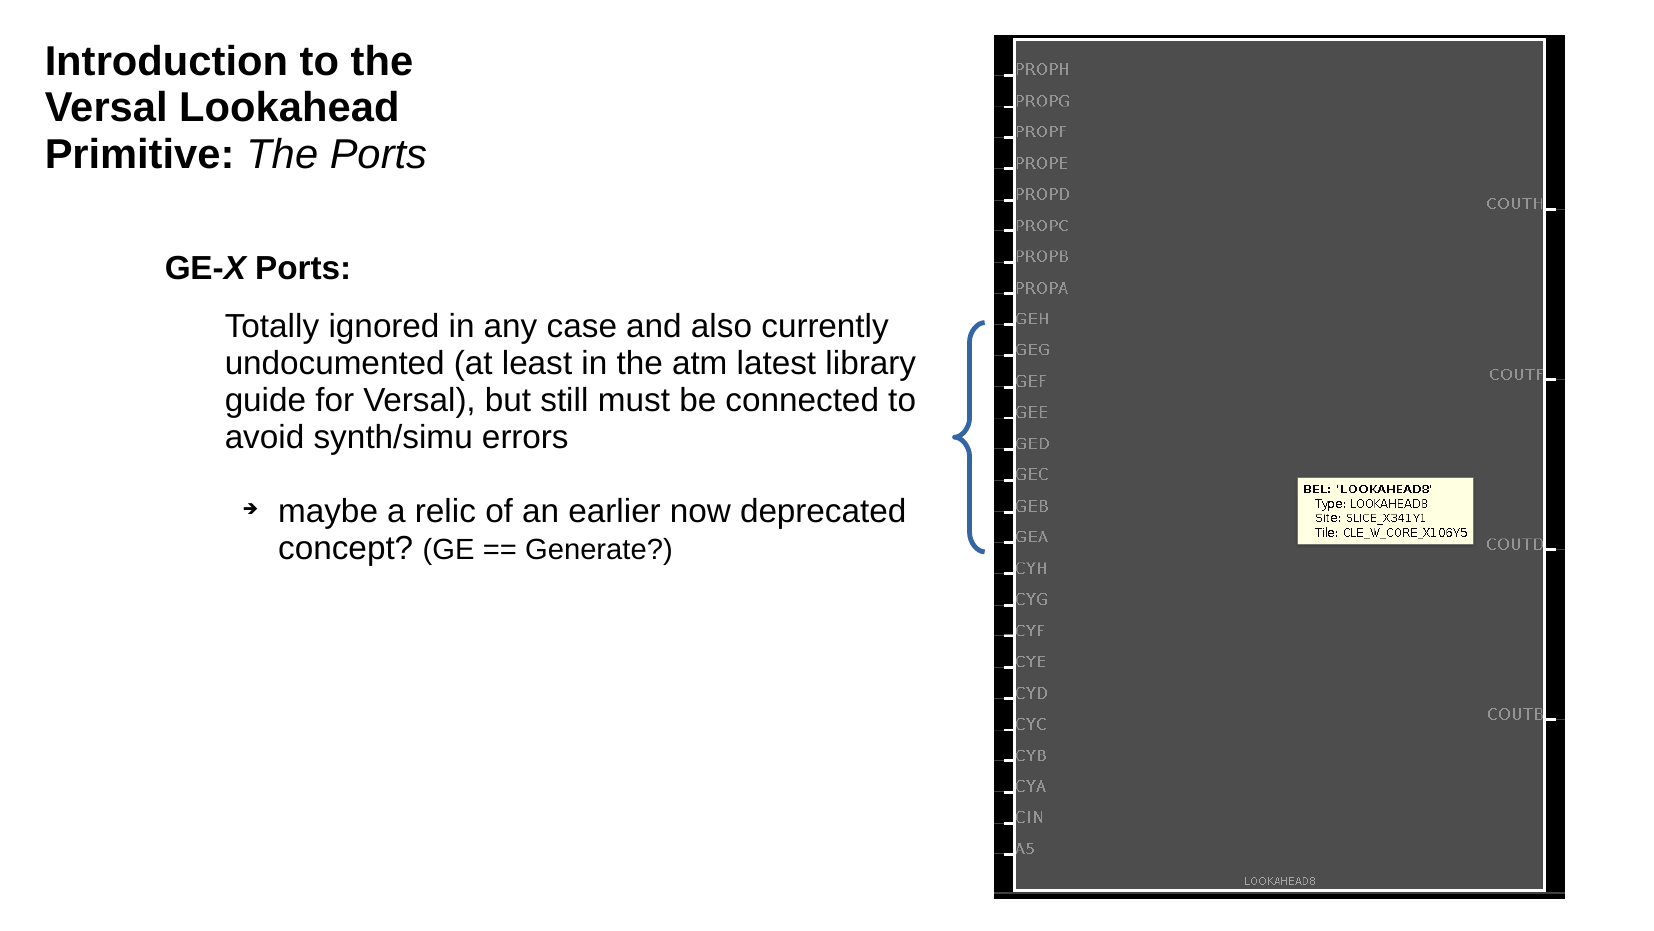

Introduction to the
Versal Lookahead Primitive: The Ports
GE-X Ports:
Totally ignored in any case and also currently undocumented (at least in the atm latest library guide for Versal), but still must be connected to avoid synth/simu errors
maybe a relic of an earlier now deprecated concept? (GE == Generate?)